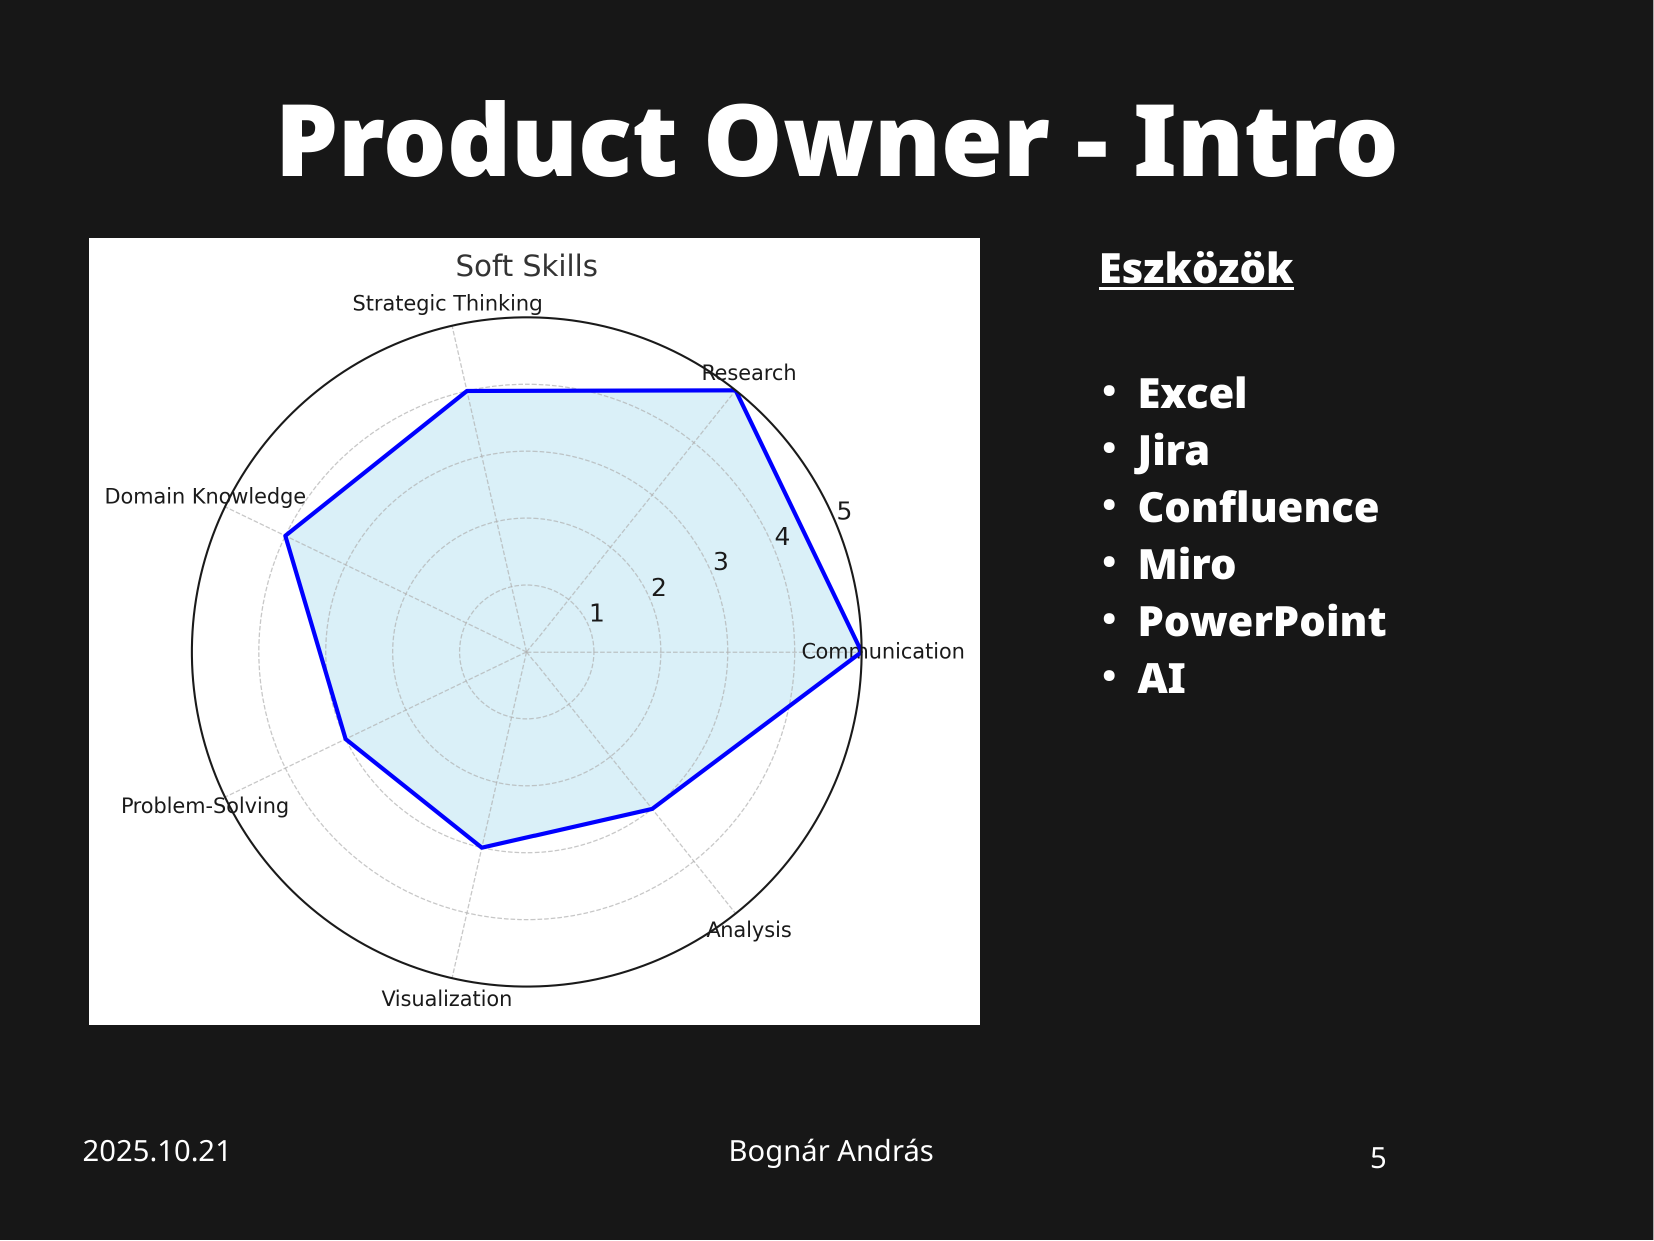

Product Owner - Intro
Eszközök
Excel
Jira
Confluence
Miro
PowerPoint
AI